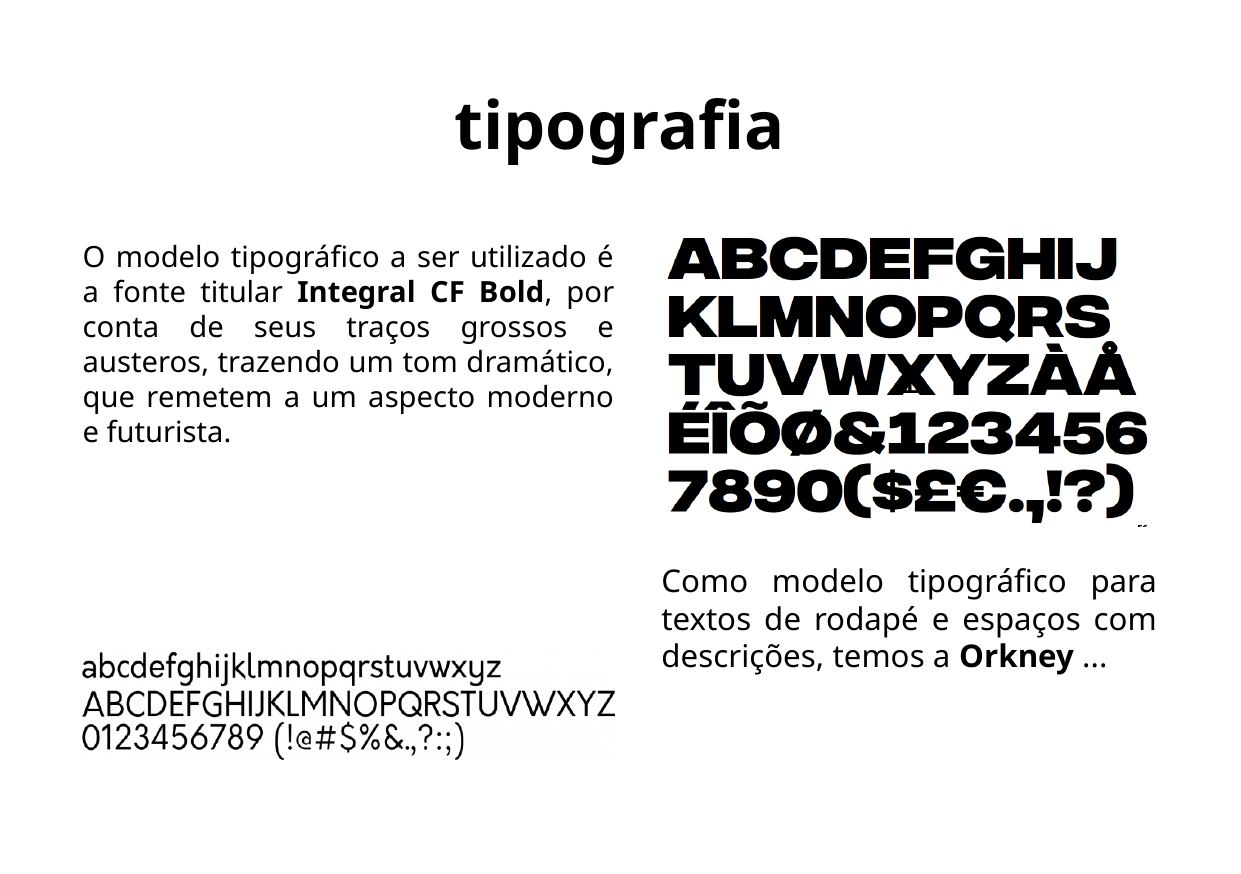

tipografia
1
O modelo tipográfico a ser utilizado é a fonte titular Integral CF Bold, por conta de seus traços grossos e austeros, trazendo um tom dramático, que remetem a um aspecto moderno e futurista.
Como modelo tipográfico para textos de rodapé e espaços com descrições, temos a Orkney ...